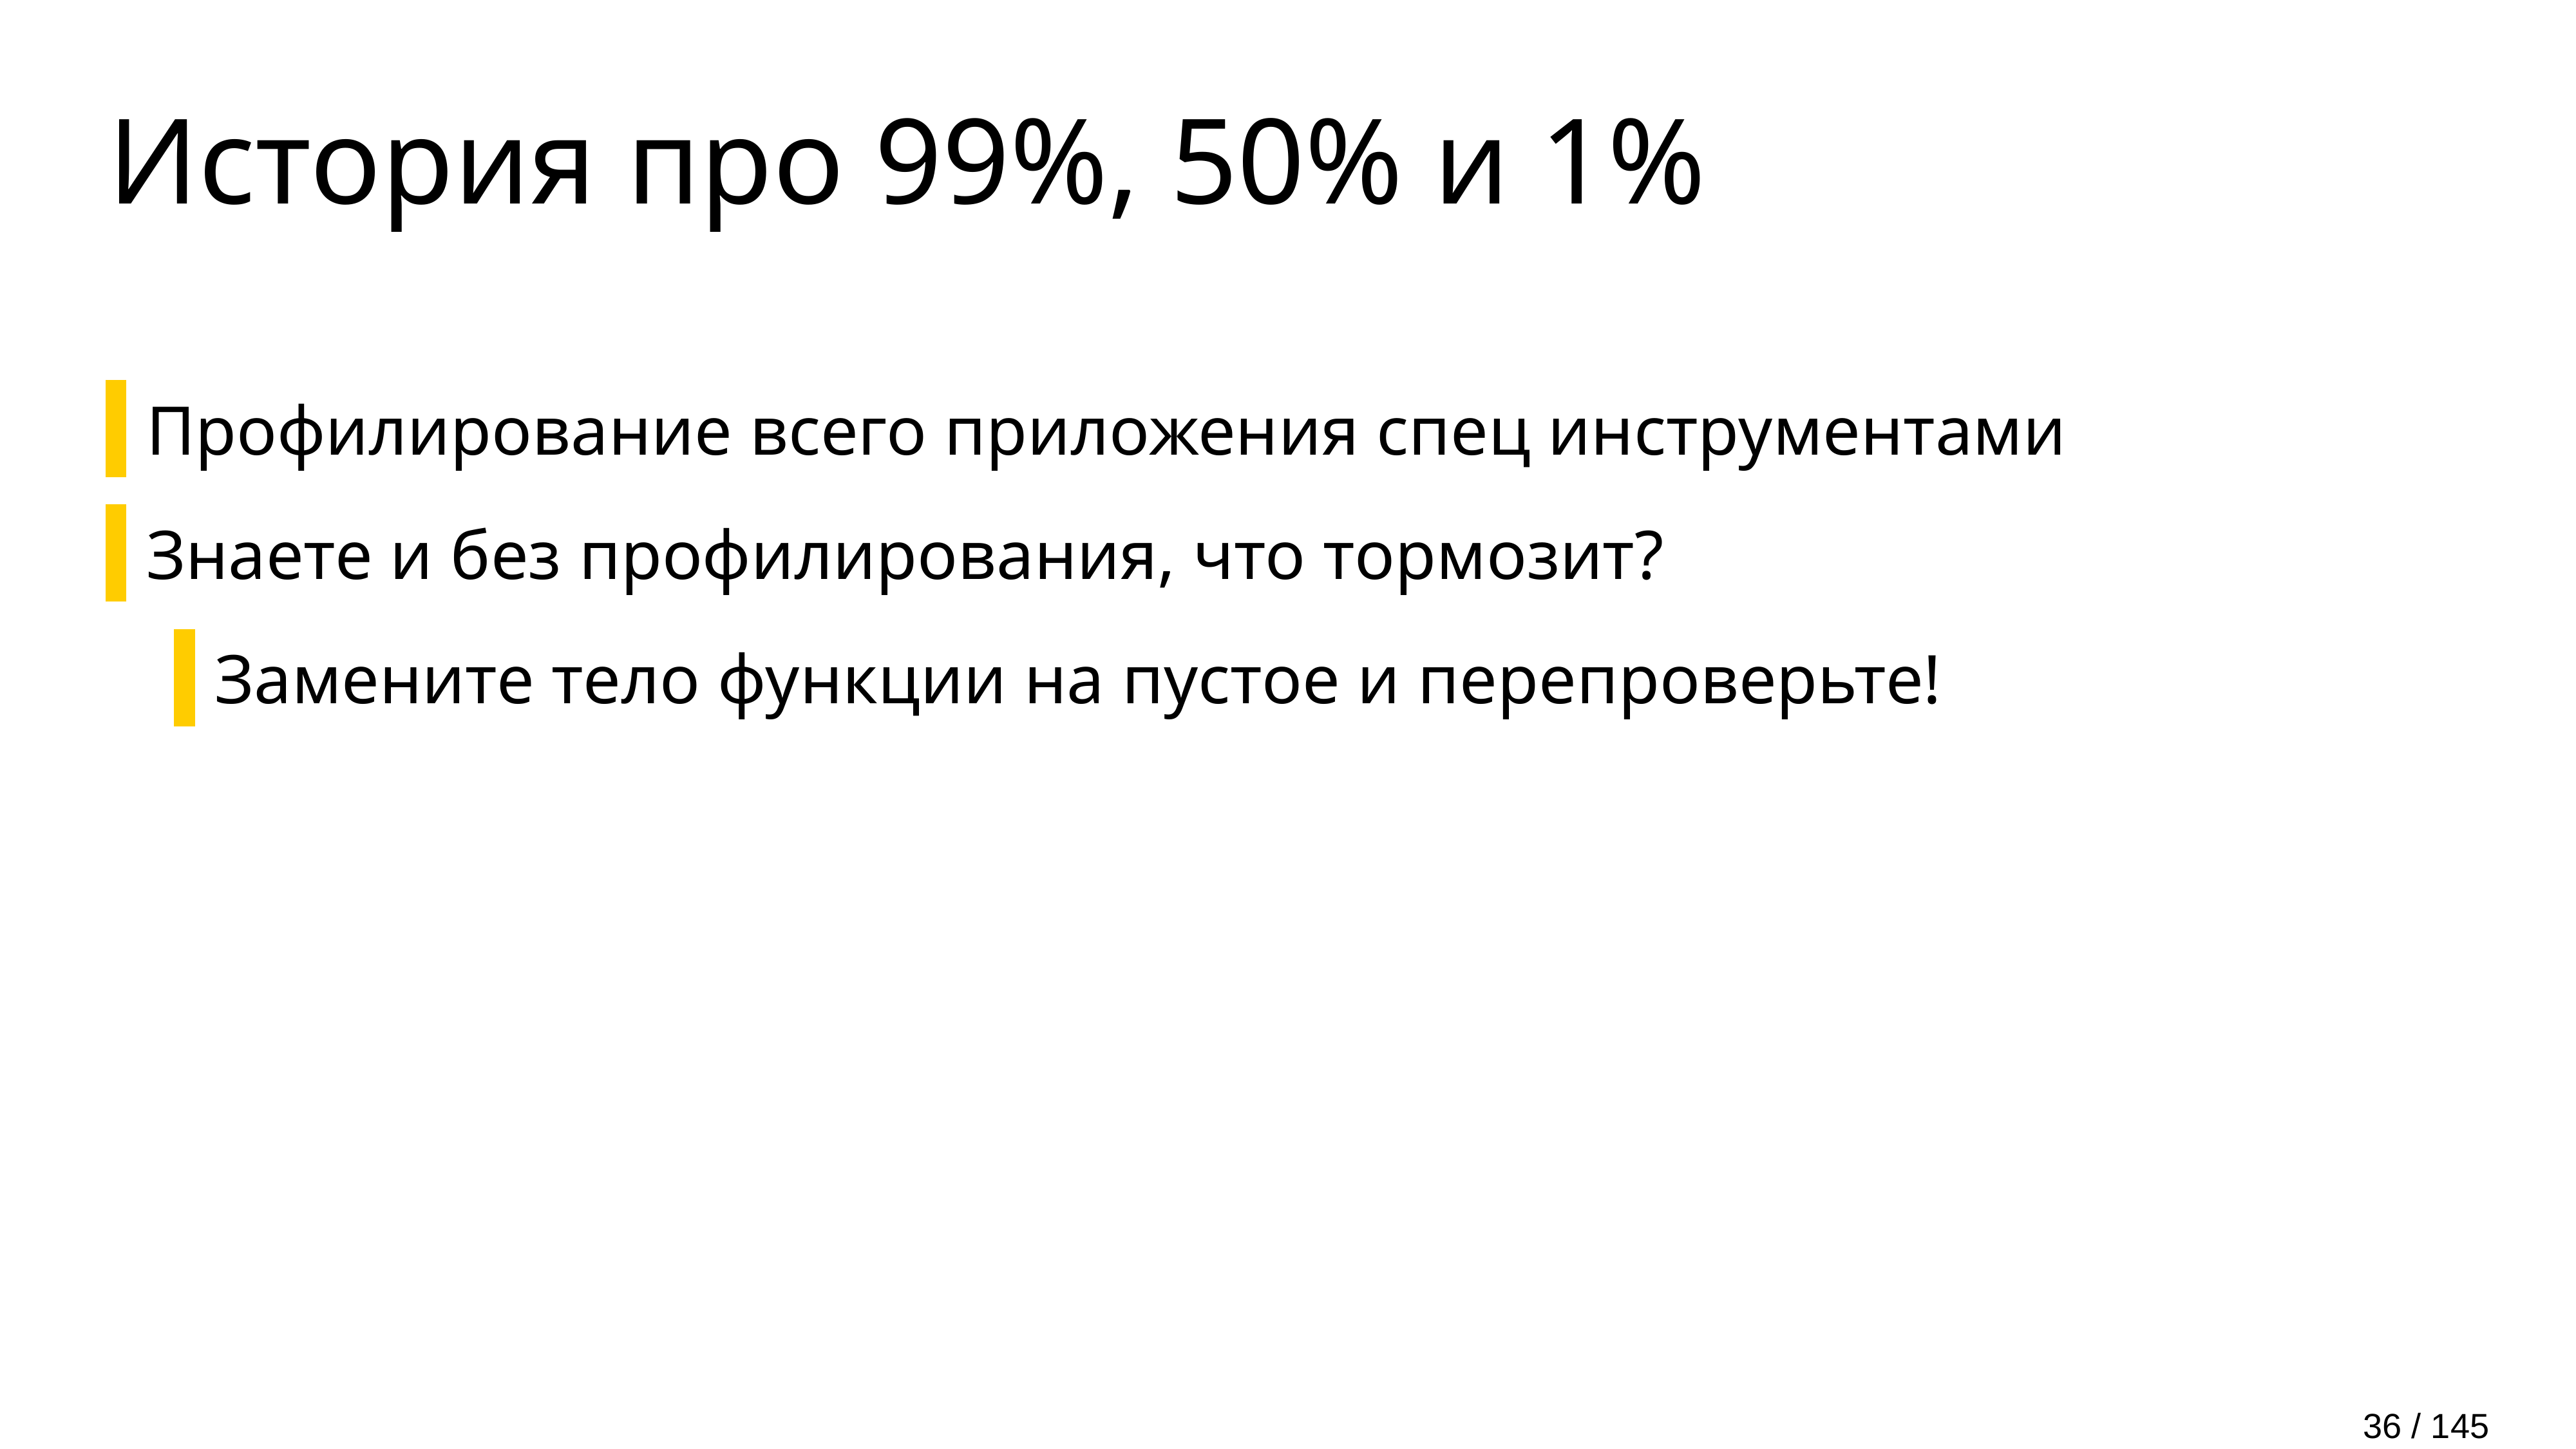

# История про 99%, 50% и 1%
 Профилирование всего приложения спец инструментами
 Знаете и без профилирования, что тормозит?
 Замените тело функции на пустое и перепроверьте!